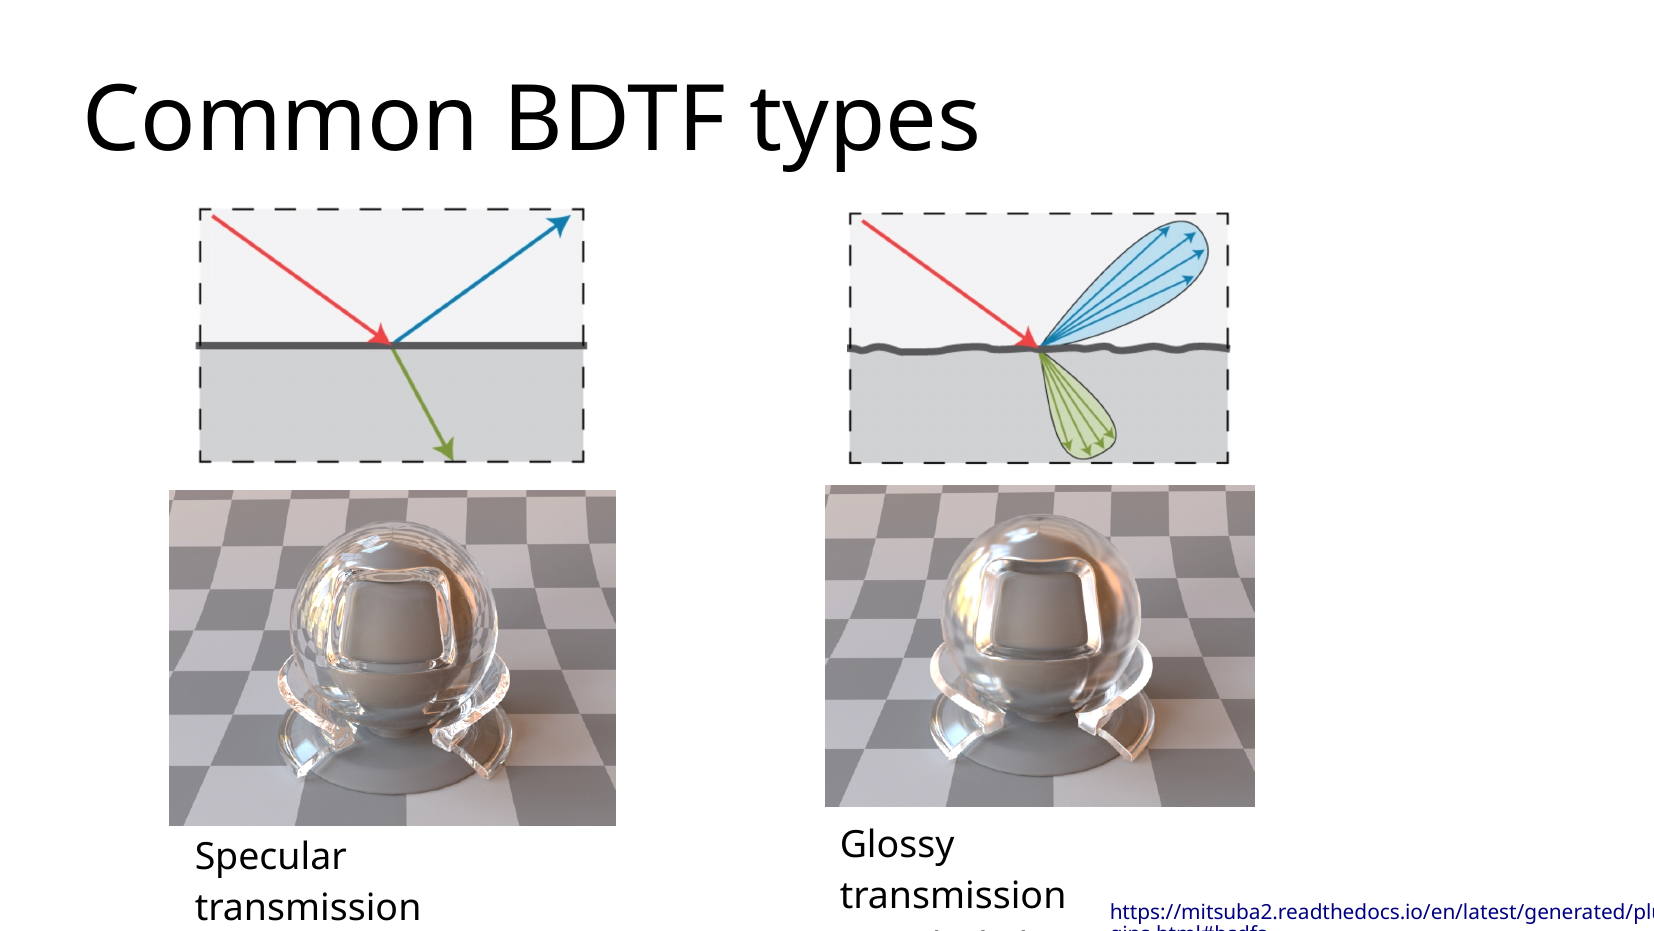

# Common BDTF types
Glossy transmission
Rough dielectic
Specular transmission
Smooth dielectic
https://mitsuba2.readthedocs.io/en/latest/generated/plugins.html#bsdfs